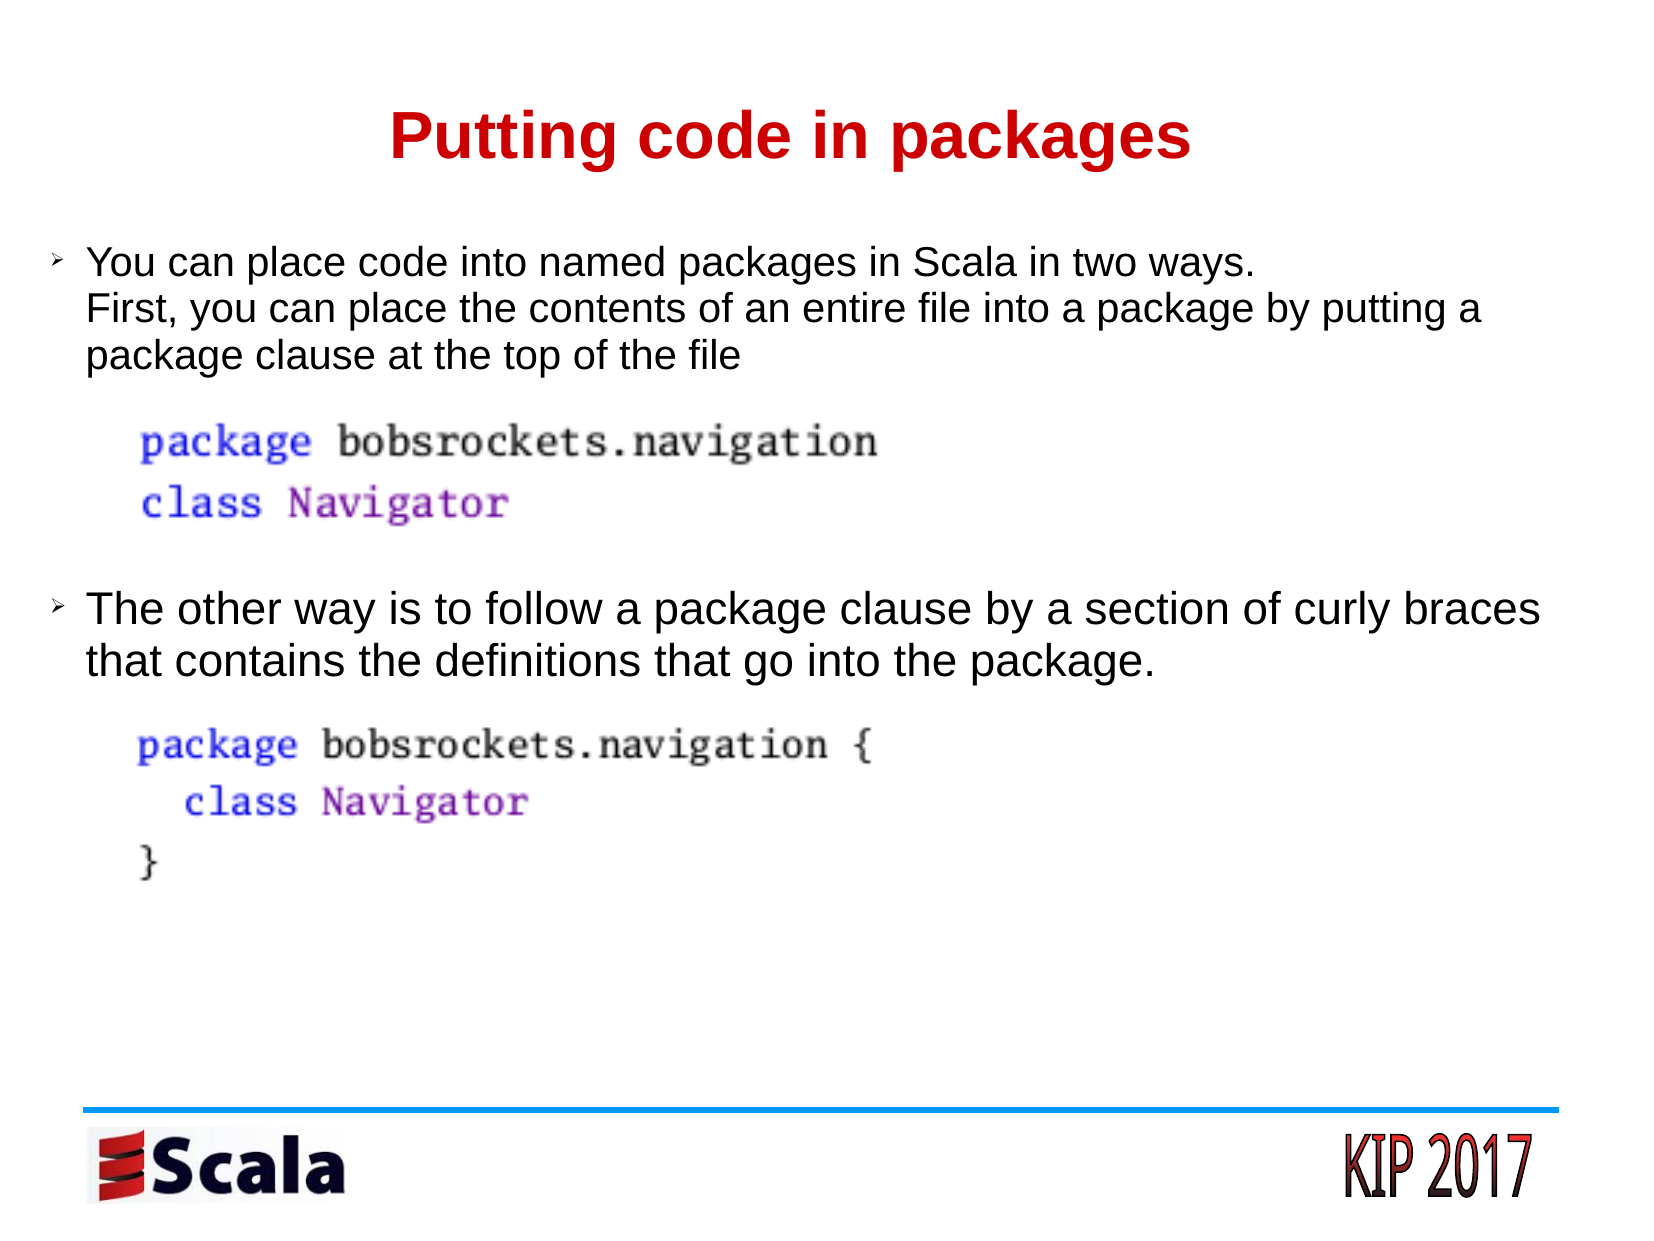

# Putting code in packages
You can place code into named packages in Scala in two ways.
First, you can place the contents of an entire file into a package by putting a package clause at the top of the file
The other way is to follow a package clause by a section of curly braces that contains the definitions that go into the package.